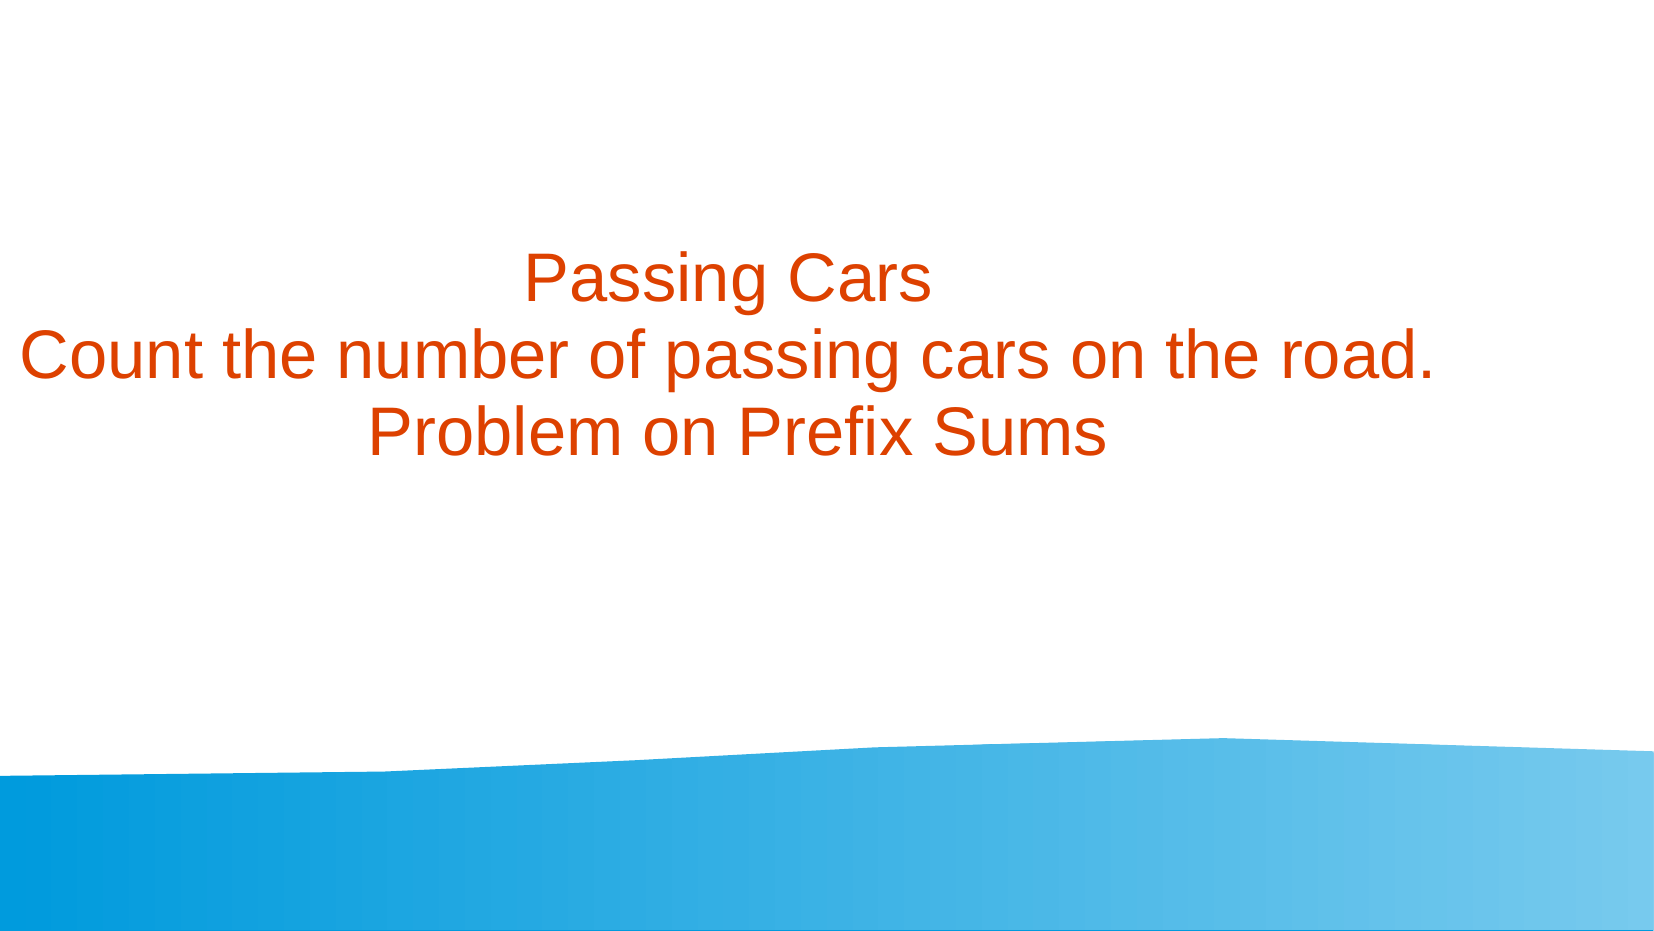

# Passing Cars Count the number of passing cars on the road. Problem on Prefix Sums